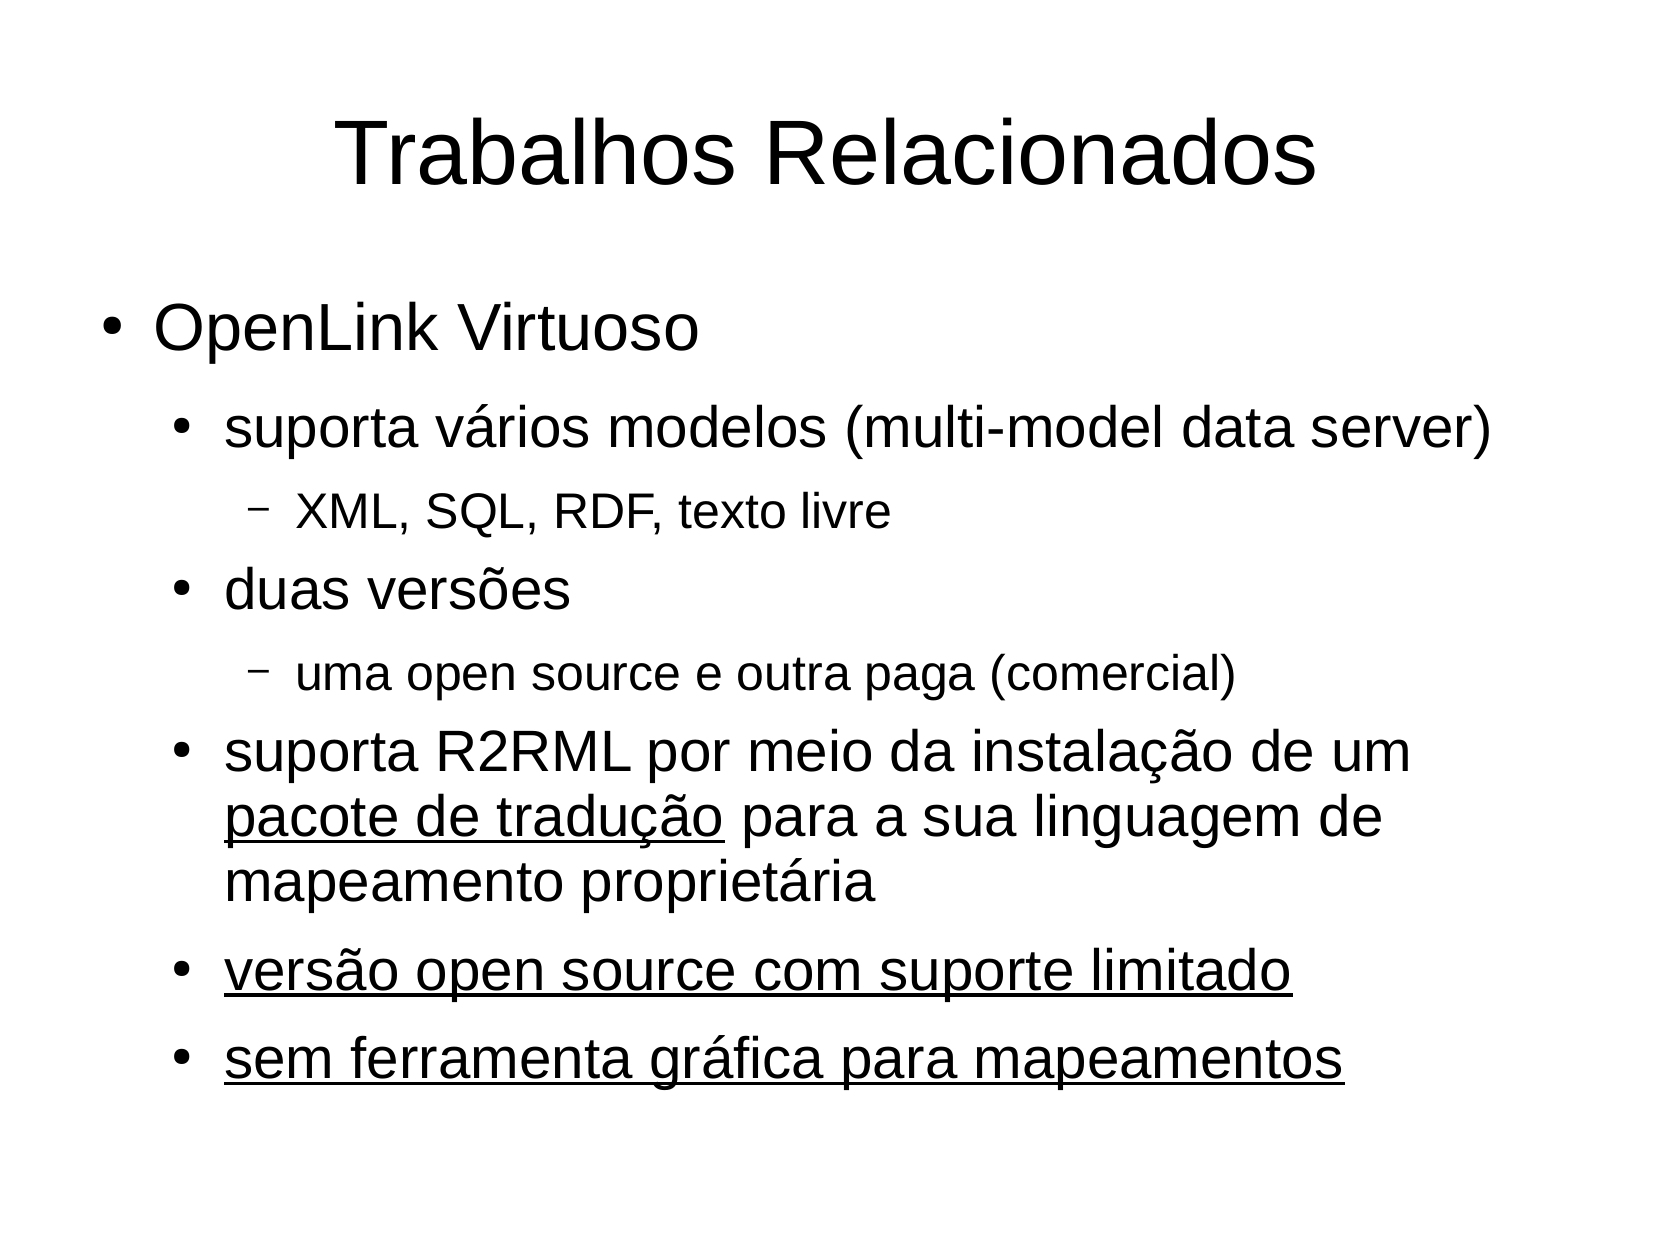

# Trabalhos Relacionados
OpenLink Virtuoso
suporta vários modelos (multi-model data server)
XML, SQL, RDF, texto livre
duas versões
uma open source e outra paga (comercial)
suporta R2RML por meio da instalação de um pacote de tradução para a sua linguagem de mapeamento proprietária
versão open source com suporte limitado
sem ferramenta gráfica para mapeamentos